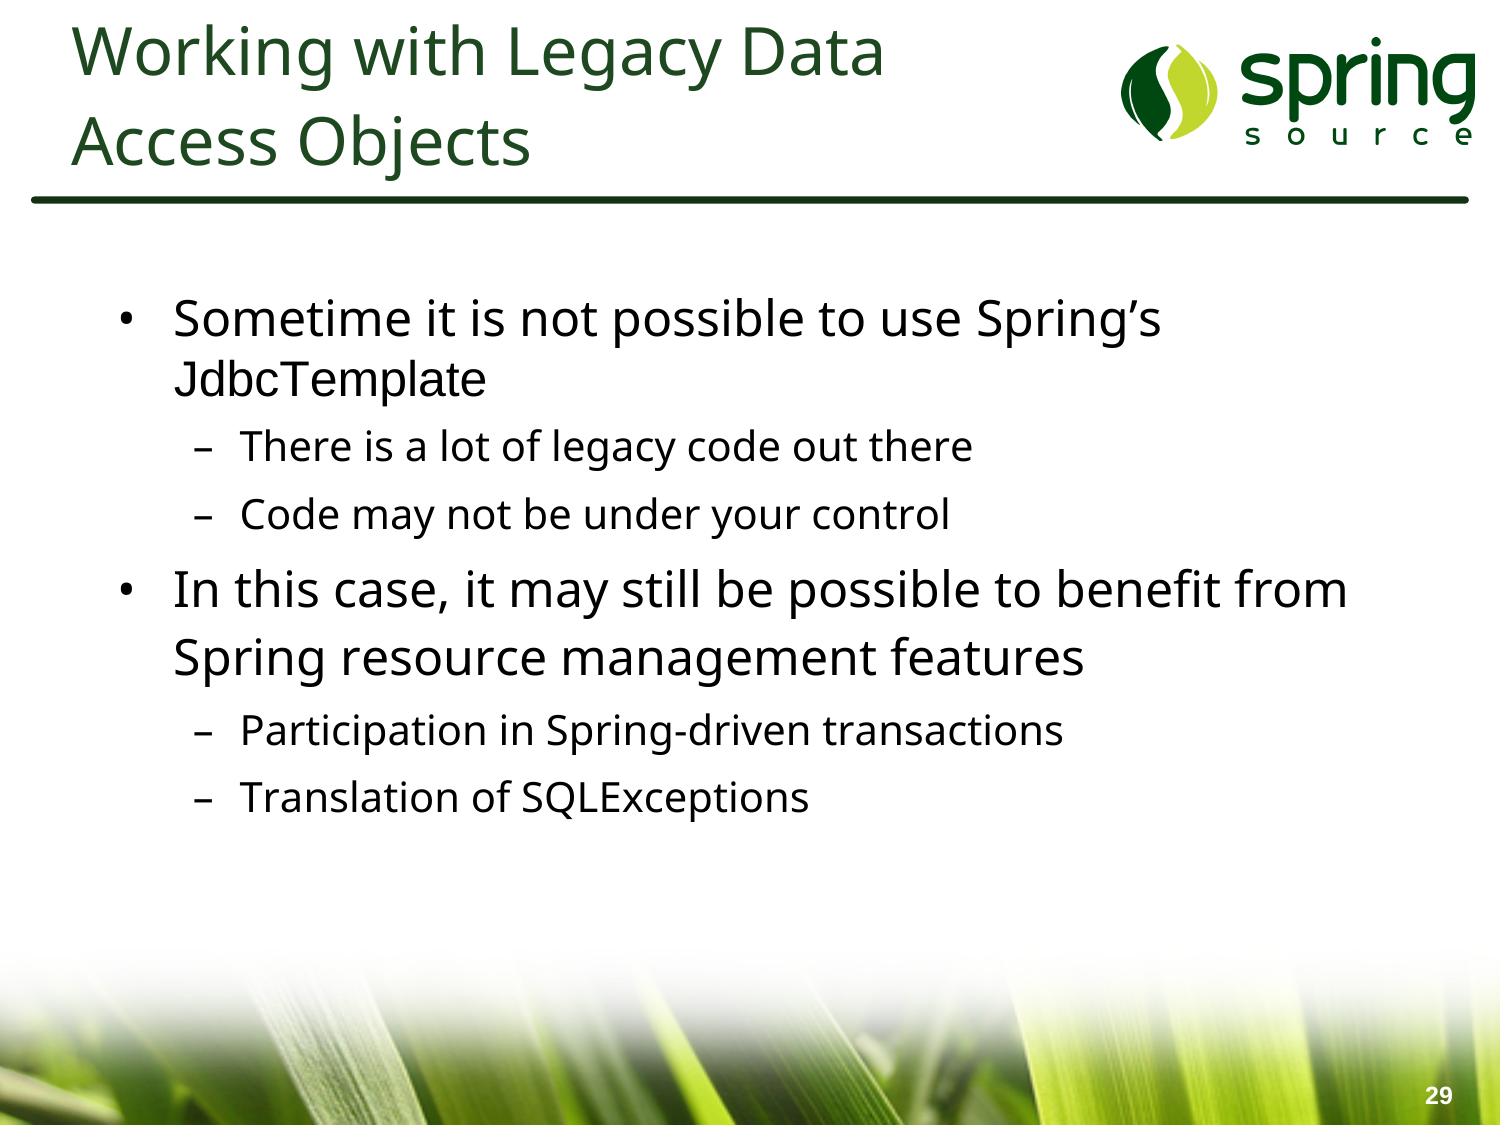

# Working with Legacy Data Access Objects
Sometime it is not possible to use Spring’s JdbcTemplate
There is a lot of legacy code out there
Code may not be under your control
In this case, it may still be possible to benefit from Spring resource management features
Participation in Spring-driven transactions
Translation of SQLExceptions